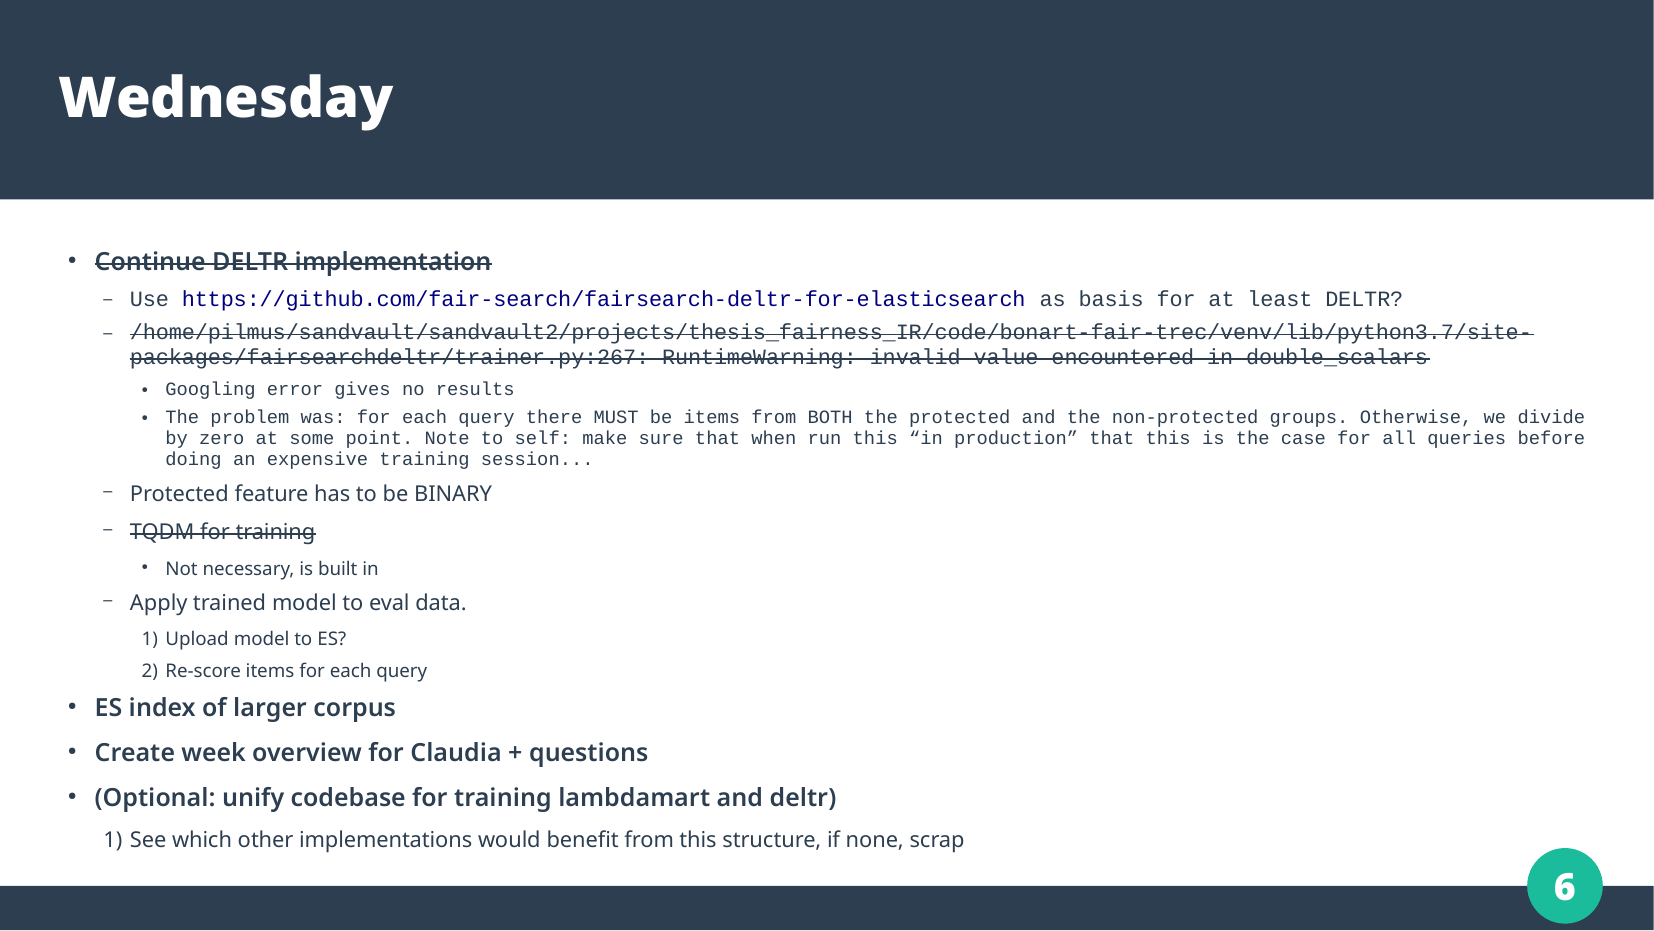

# Wednesday
Continue DELTR implementation
Use https://github.com/fair-search/fairsearch-deltr-for-elasticsearch as basis for at least DELTR?
/home/pilmus/sandvault/sandvault2/projects/thesis_fairness_IR/code/bonart-fair-trec/venv/lib/python3.7/site-packages/fairsearchdeltr/trainer.py:267: RuntimeWarning: invalid value encountered in double_scalars
Googling error gives no results
The problem was: for each query there MUST be items from BOTH the protected and the non-protected groups. Otherwise, we divide by zero at some point. Note to self: make sure that when run this “in production” that this is the case for all queries before doing an expensive training session...
Protected feature has to be BINARY
TQDM for training
Not necessary, is built in
Apply trained model to eval data.
Upload model to ES?
Re-score items for each query
ES index of larger corpus
Create week overview for Claudia + questions
(Optional: unify codebase for training lambdamart and deltr)
See which other implementations would benefit from this structure, if none, scrap